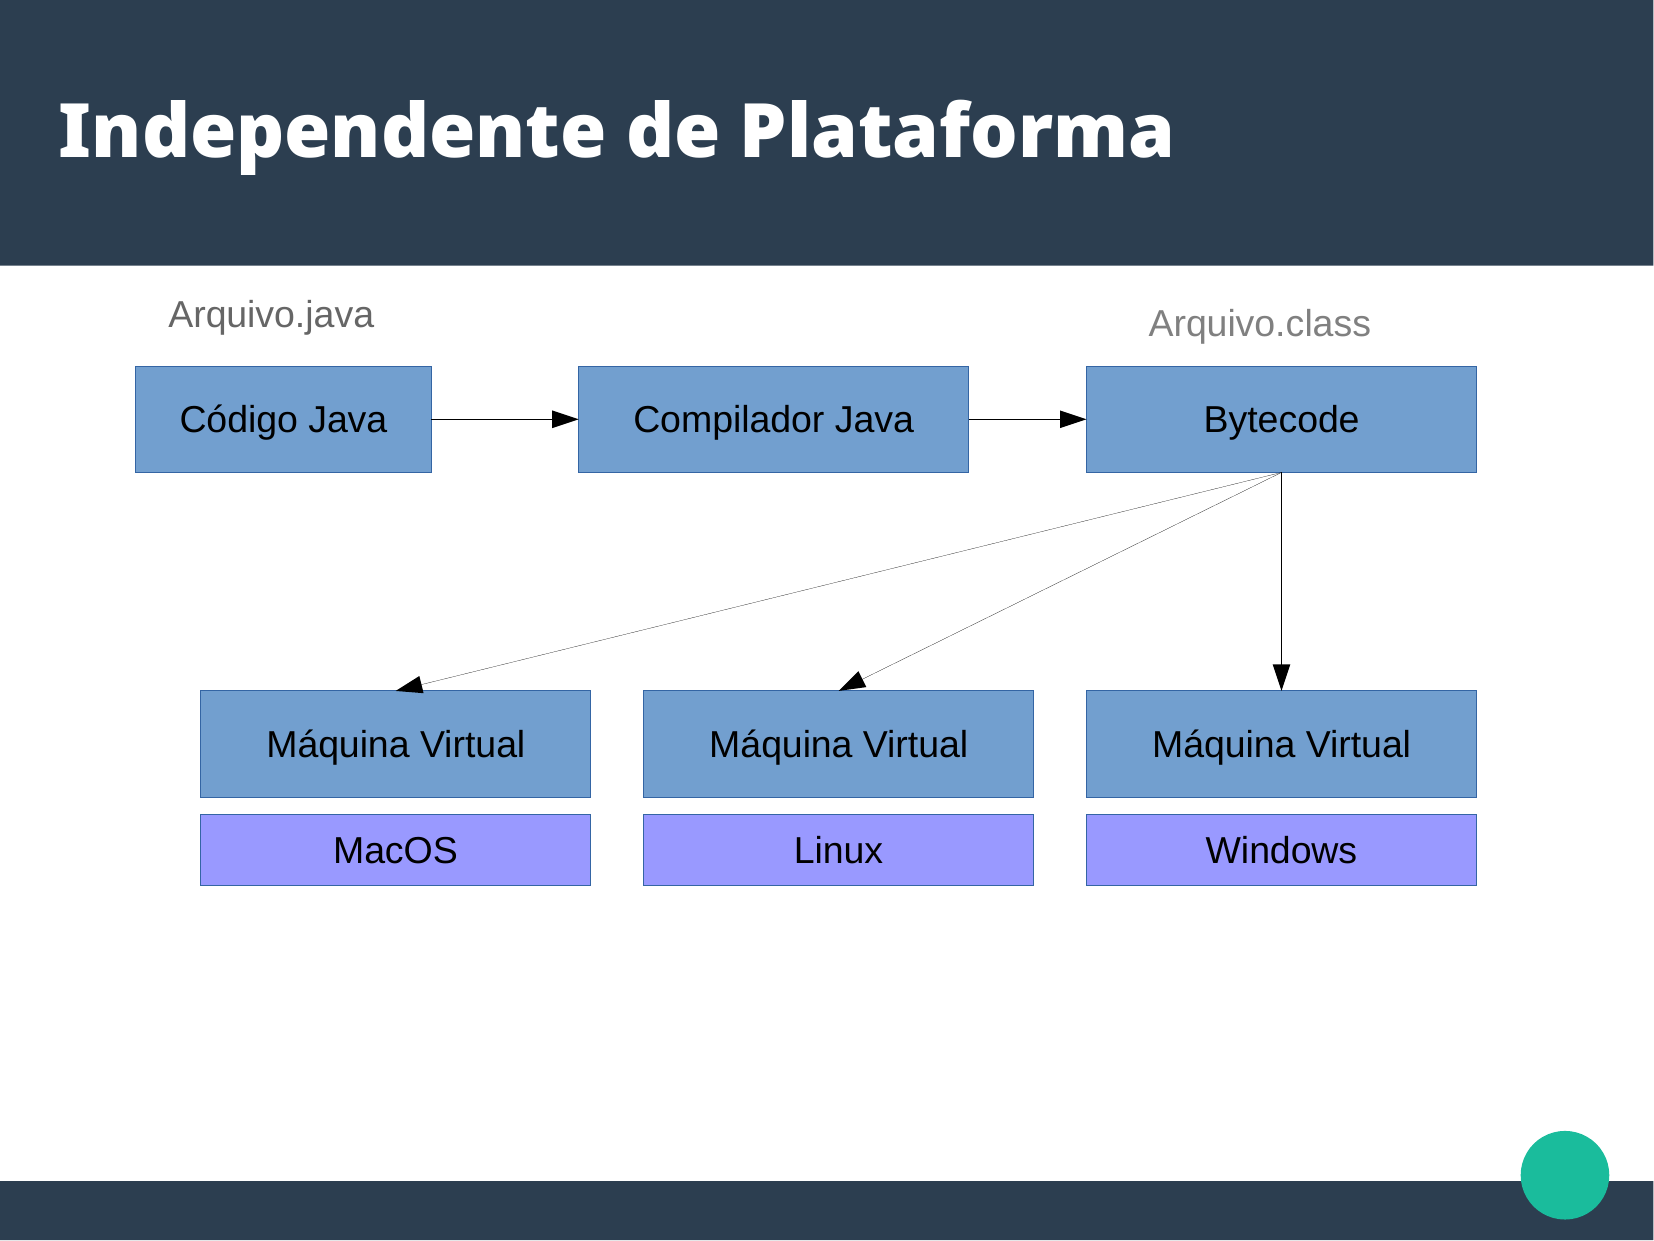

# Independente de Plataforma
Arquivo.java
Arquivo.class
Código Java
Compilador Java
Bytecode
Máquina Virtual
Máquina Virtual
Máquina Virtual
MacOS
Linux
Windows